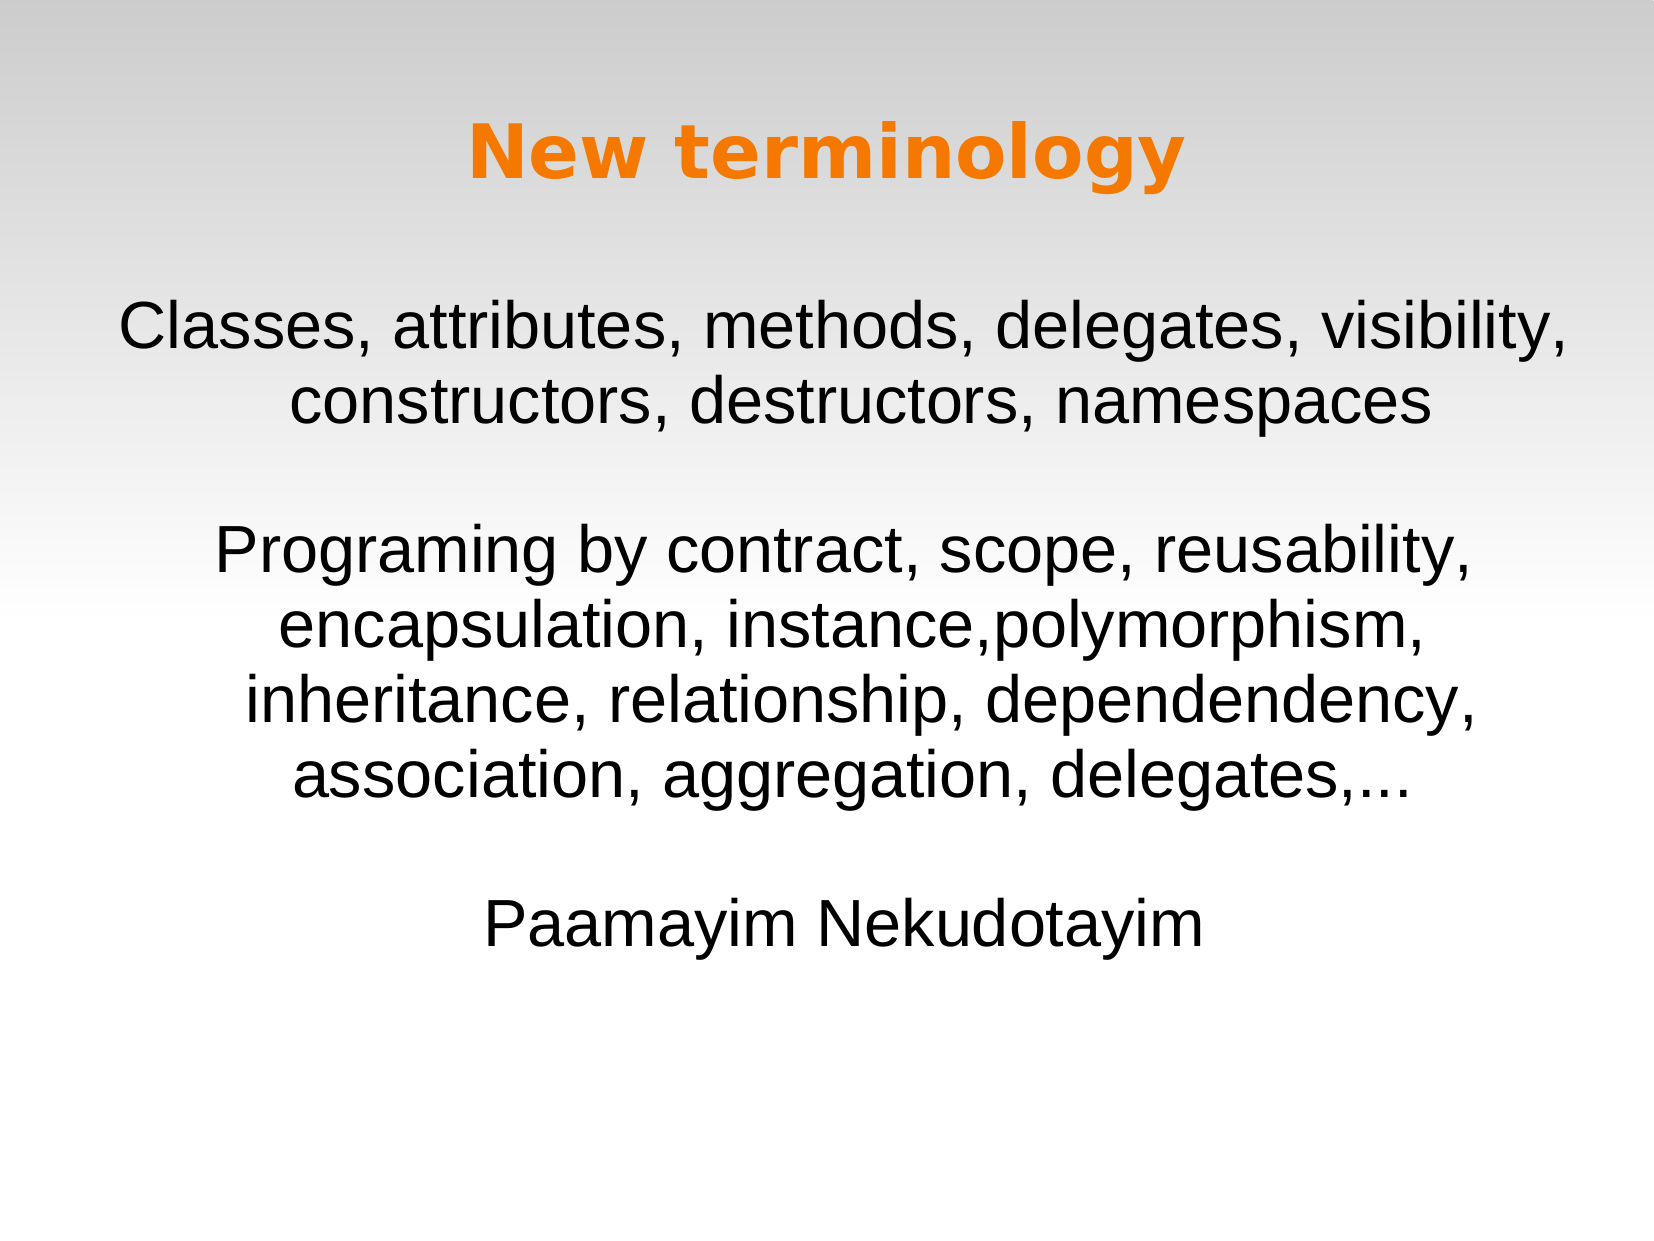

# New terminology
Classes, attributes, methods, delegates, visibility, constructors, destructors, namespaces
Programing by contract, scope, reusability, encapsulation, instance,polymorphism, inheritance, relationship, dependendency, association, aggregation, delegates,...
Paamayim Nekudotayim